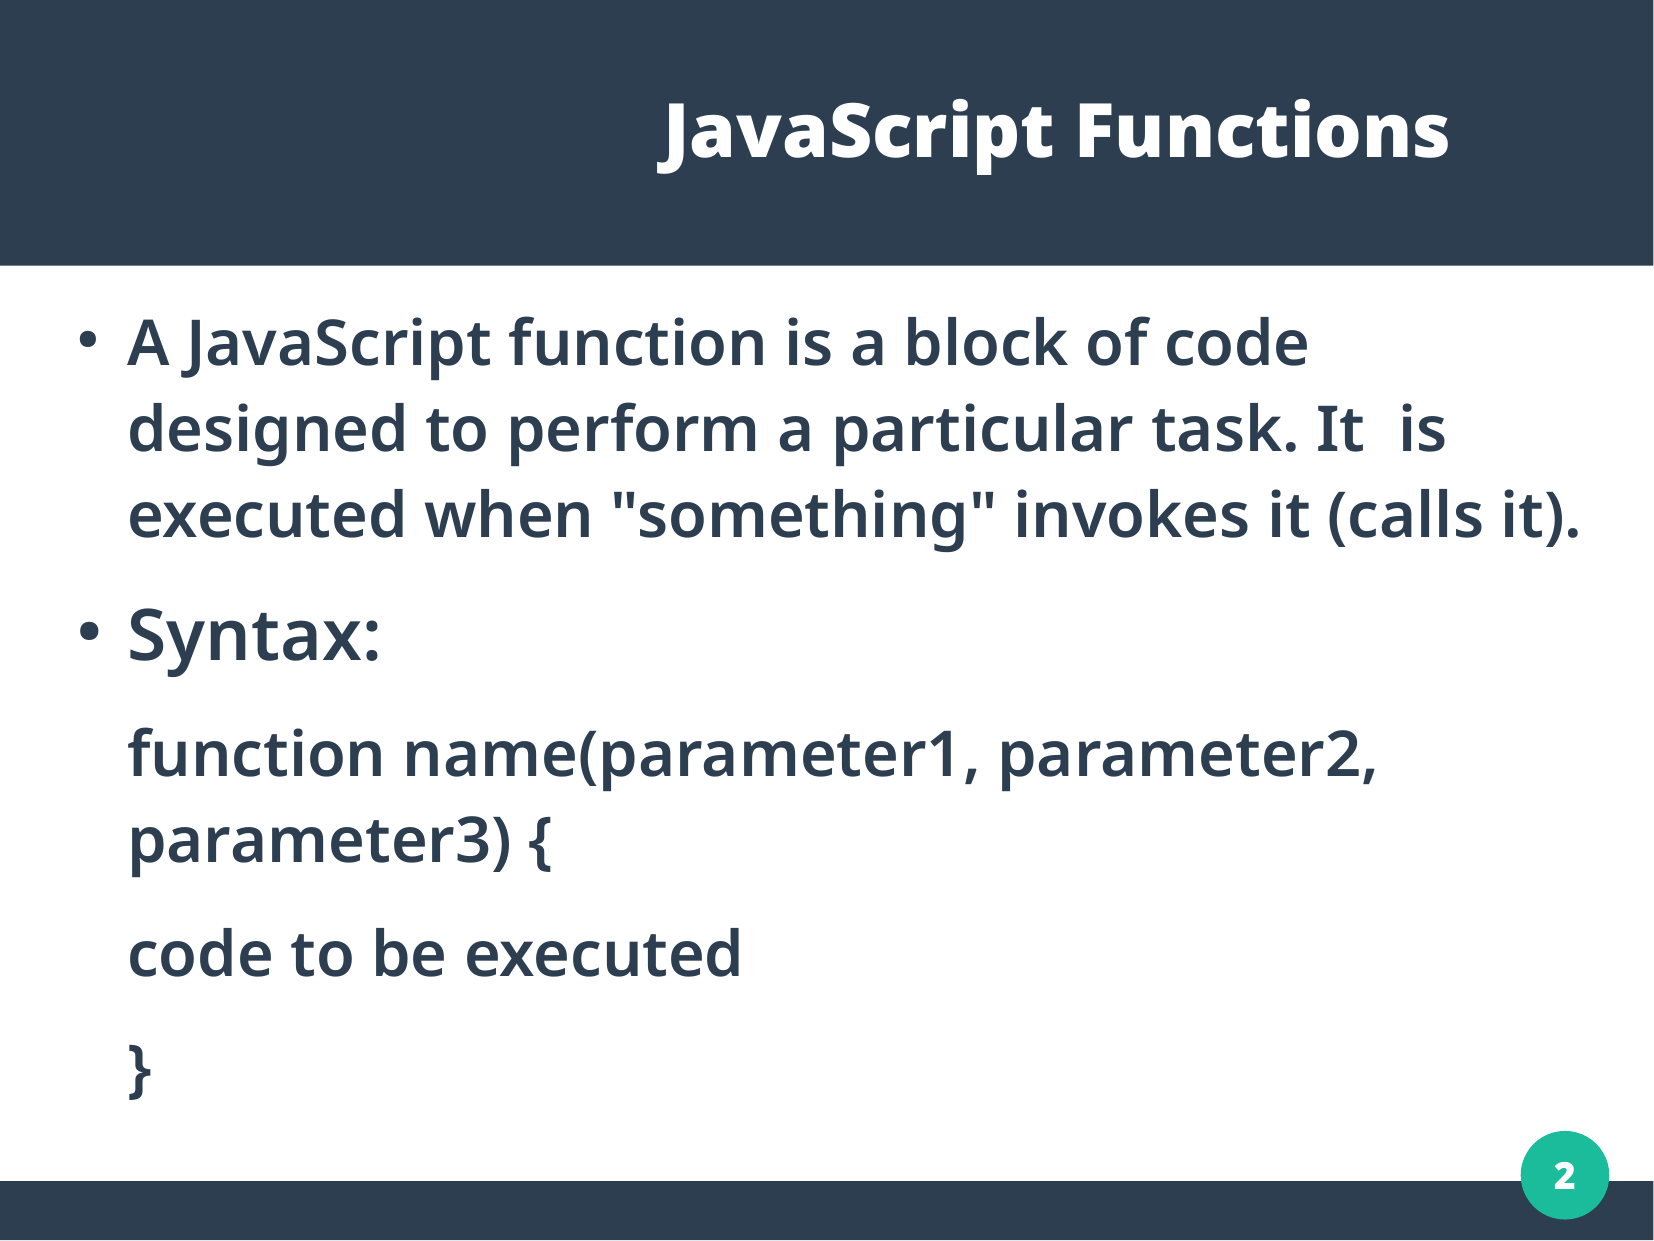

# JavaScript Functions
A JavaScript function is a block of code designed to perform a particular task. It is executed when "something" invokes it (calls it).
Syntax:
function name(parameter1, parameter2, parameter3) {
code to be executed
}
2